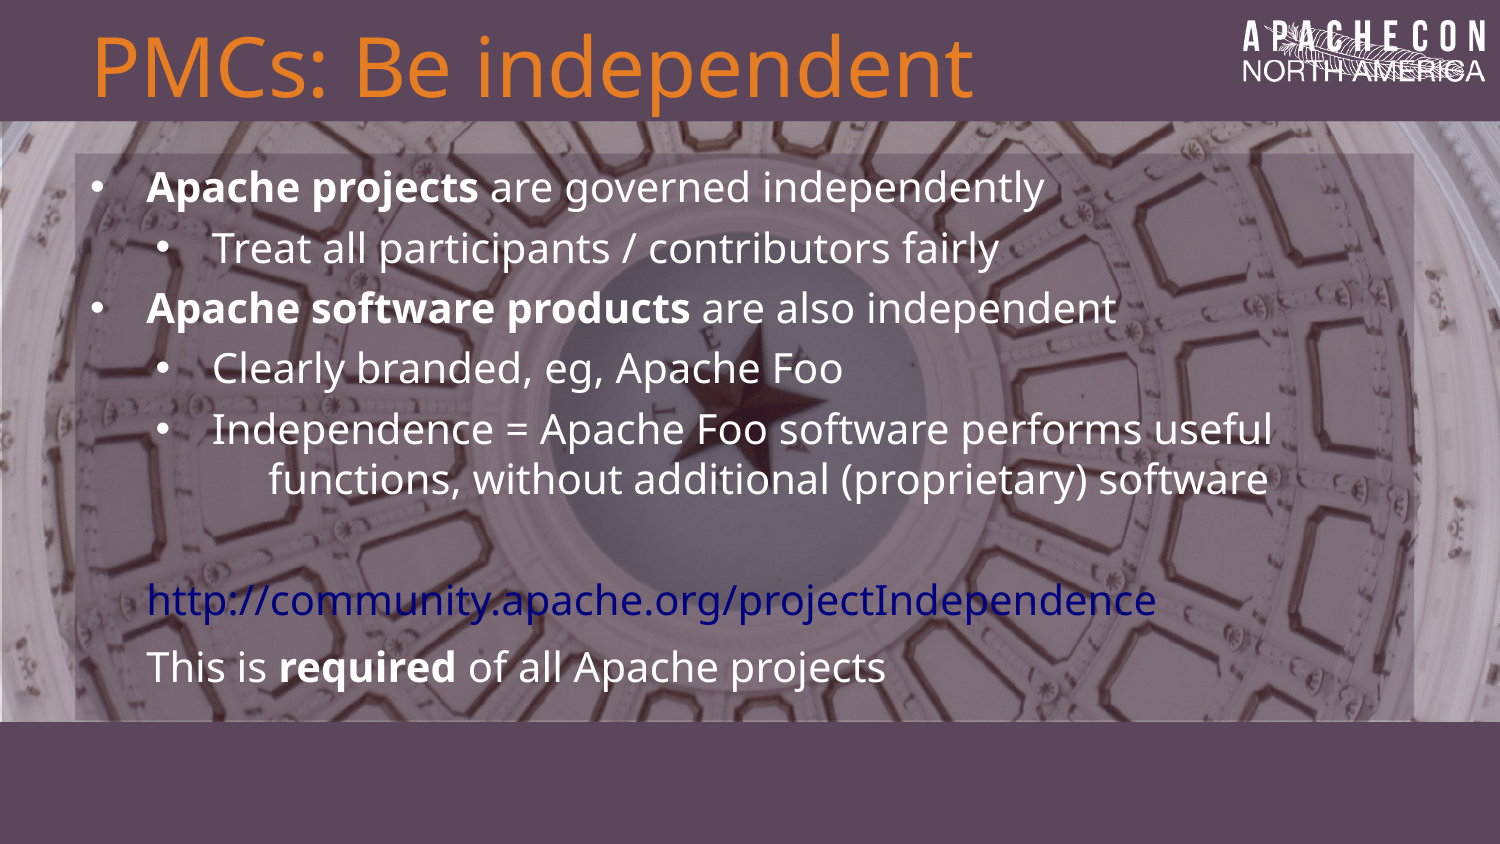

PMCs: Be independent
Apache projects are governed independently
Treat all participants / contributors fairly
Apache software products are also independent
Clearly branded, eg, Apache Foo
Independence = Apache Foo software performs useful functions, without additional (proprietary) software
http://community.apache.org/projectIndependence
This is required of all Apache projects